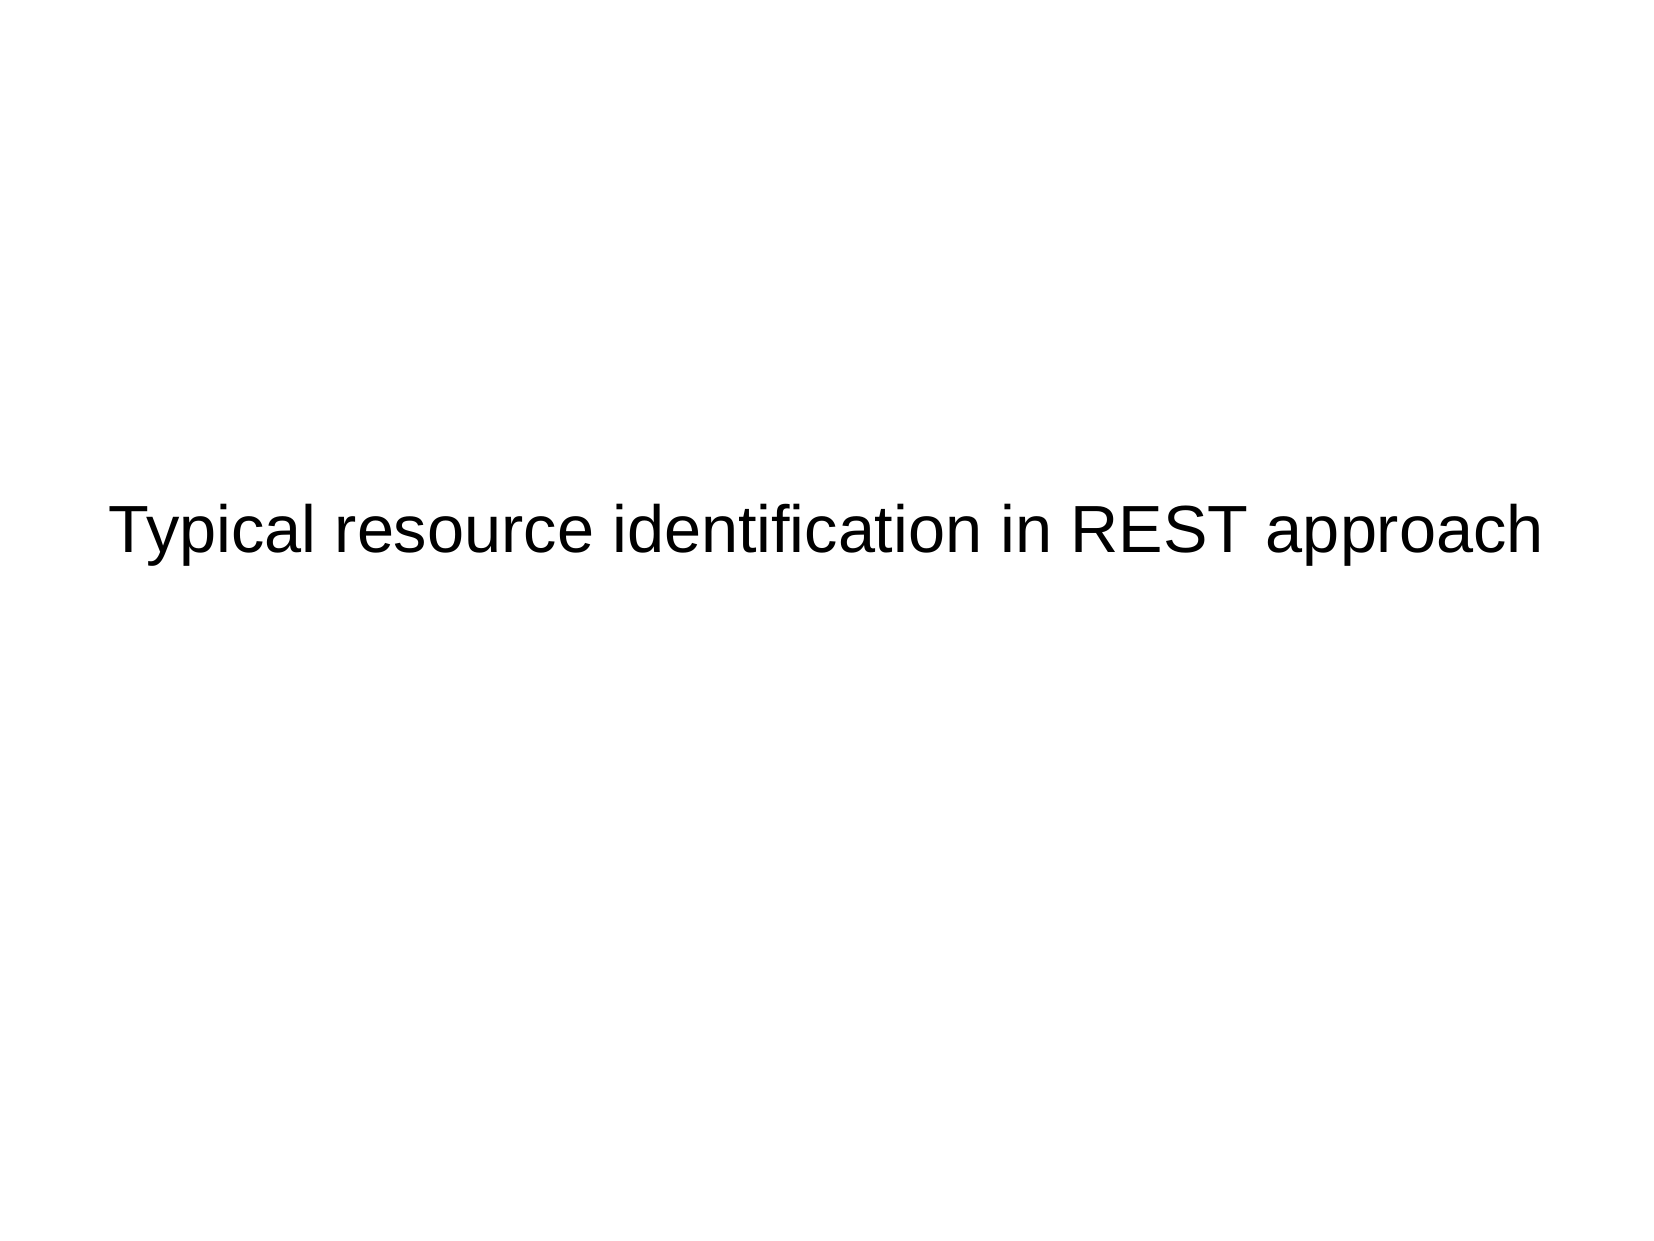

# Typical resource identification in REST approach